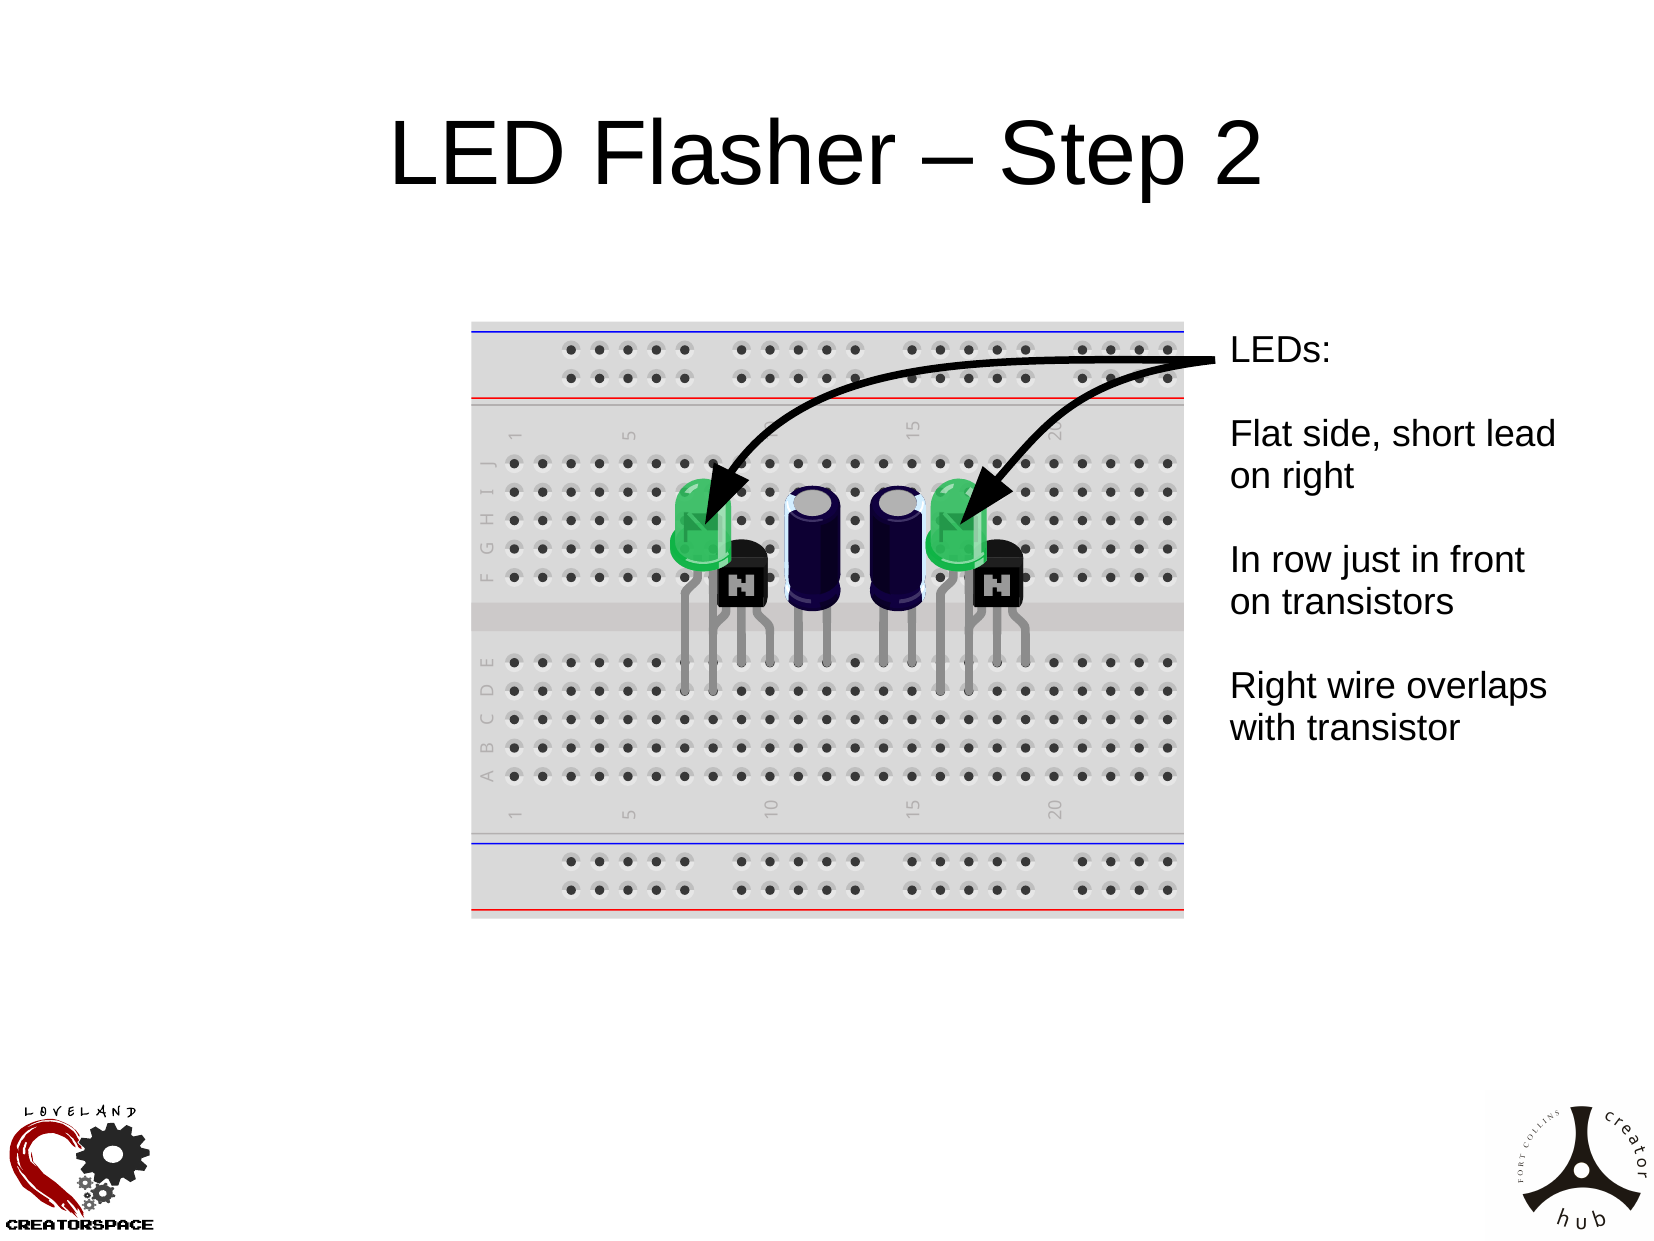

# LED Flasher – Step 2
LEDs:
Flat side, short lead
on right
In row just in front on transistors
Right wire overlaps with transistor